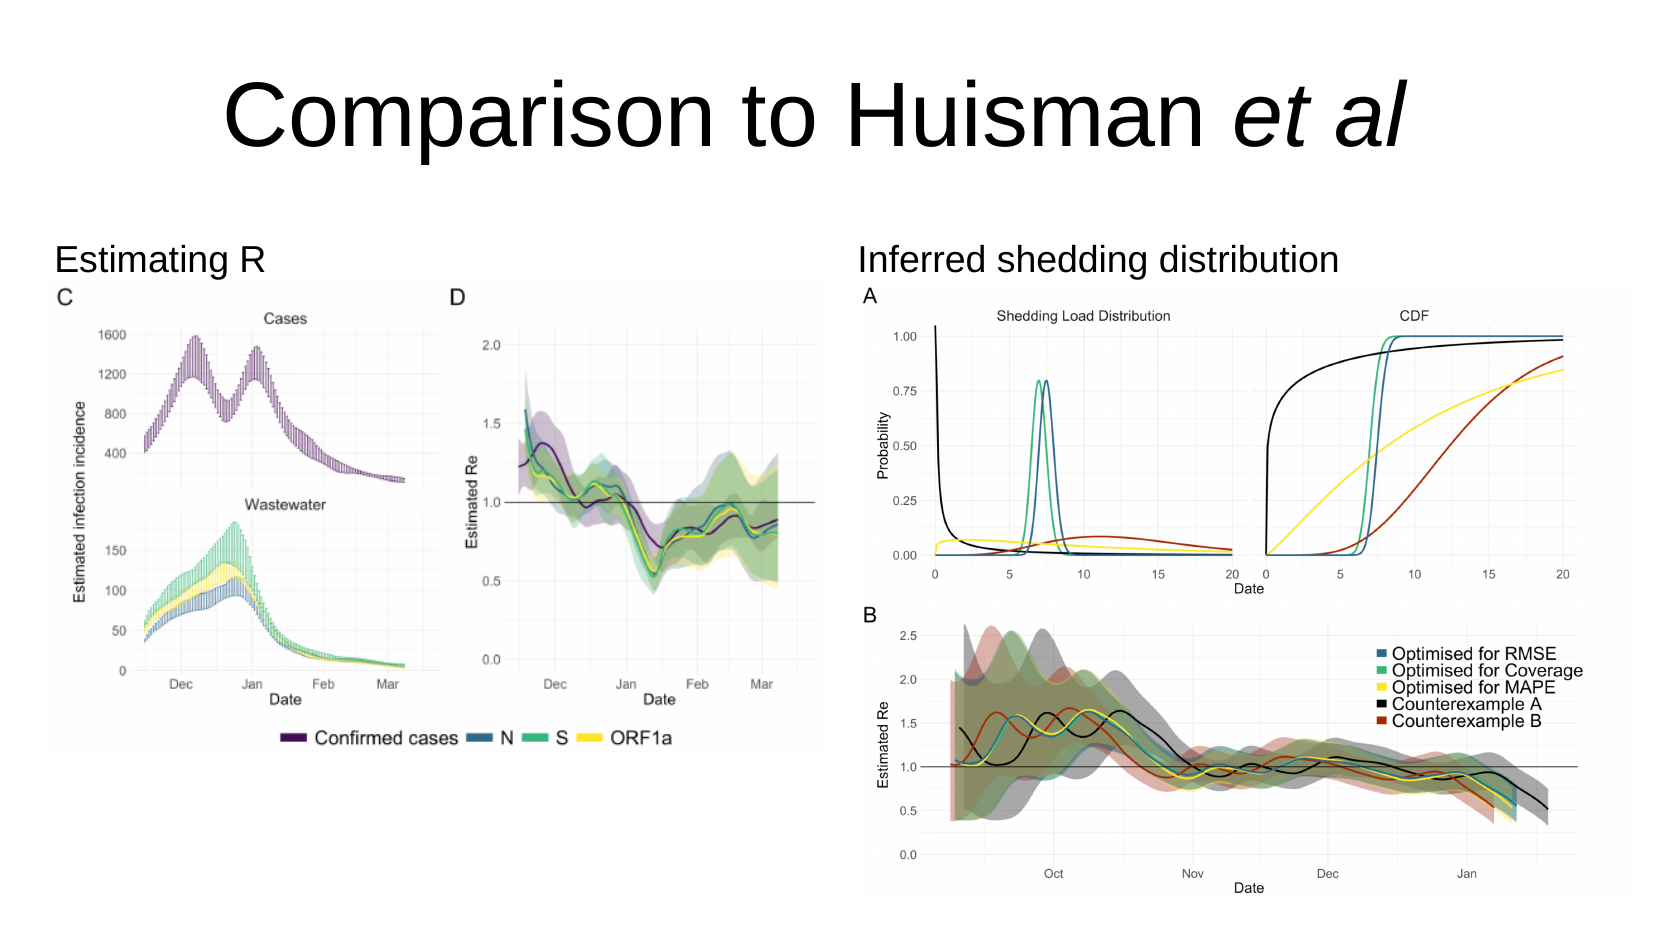

# Comparison to Huisman et al
Estimating R
Inferred shedding distribution